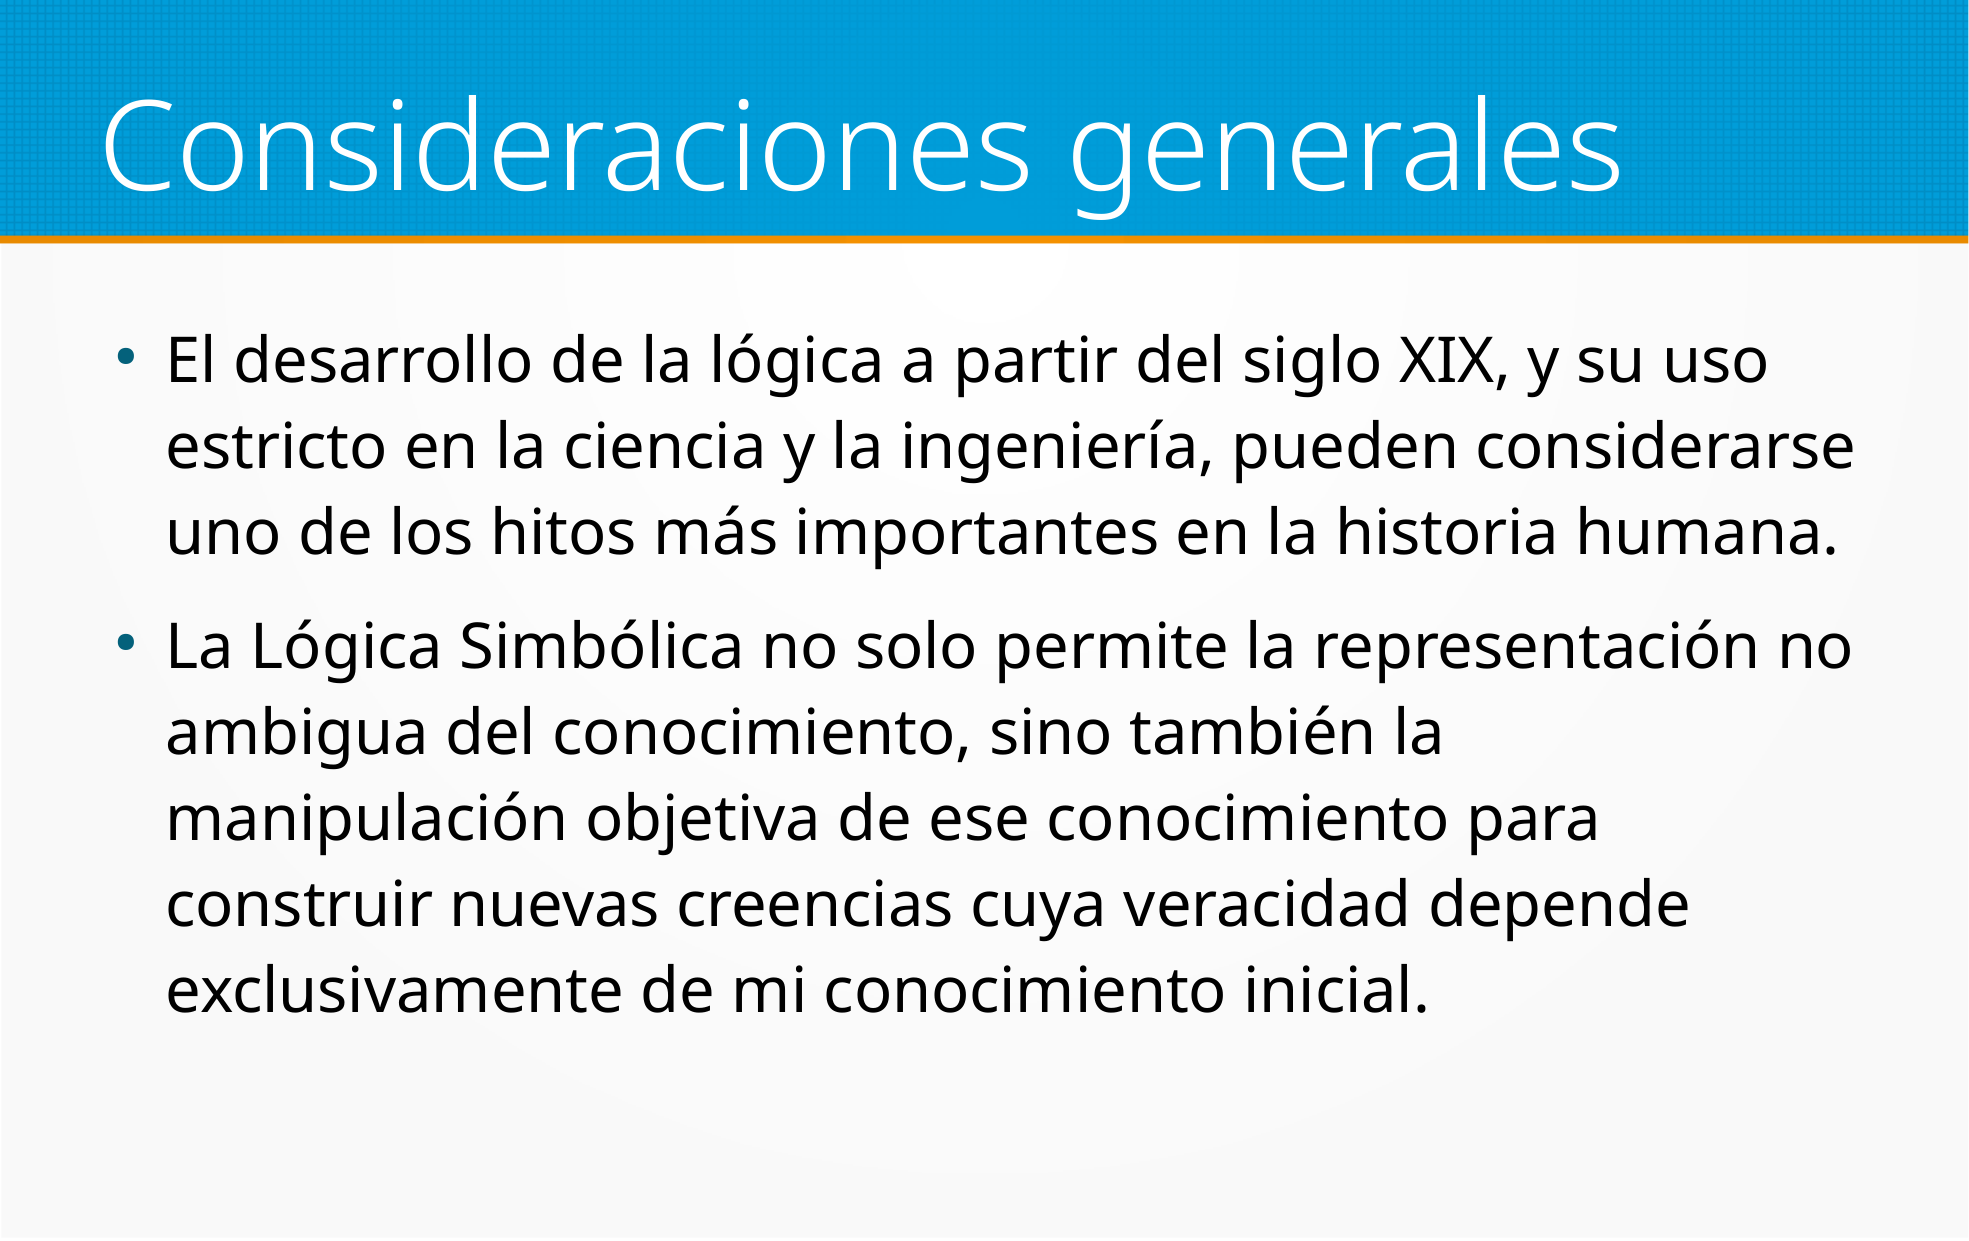

# Consideraciones generales
El desarrollo de la lógica a partir del siglo XIX, y su uso estricto en la ciencia y la ingeniería, pueden considerarse uno de los hitos más importantes en la historia humana.
La Lógica Simbólica no solo permite la representación no ambigua del conocimiento, sino también la manipulación objetiva de ese conocimiento para construir nuevas creencias cuya veracidad depende exclusivamente de mi conocimiento inicial.